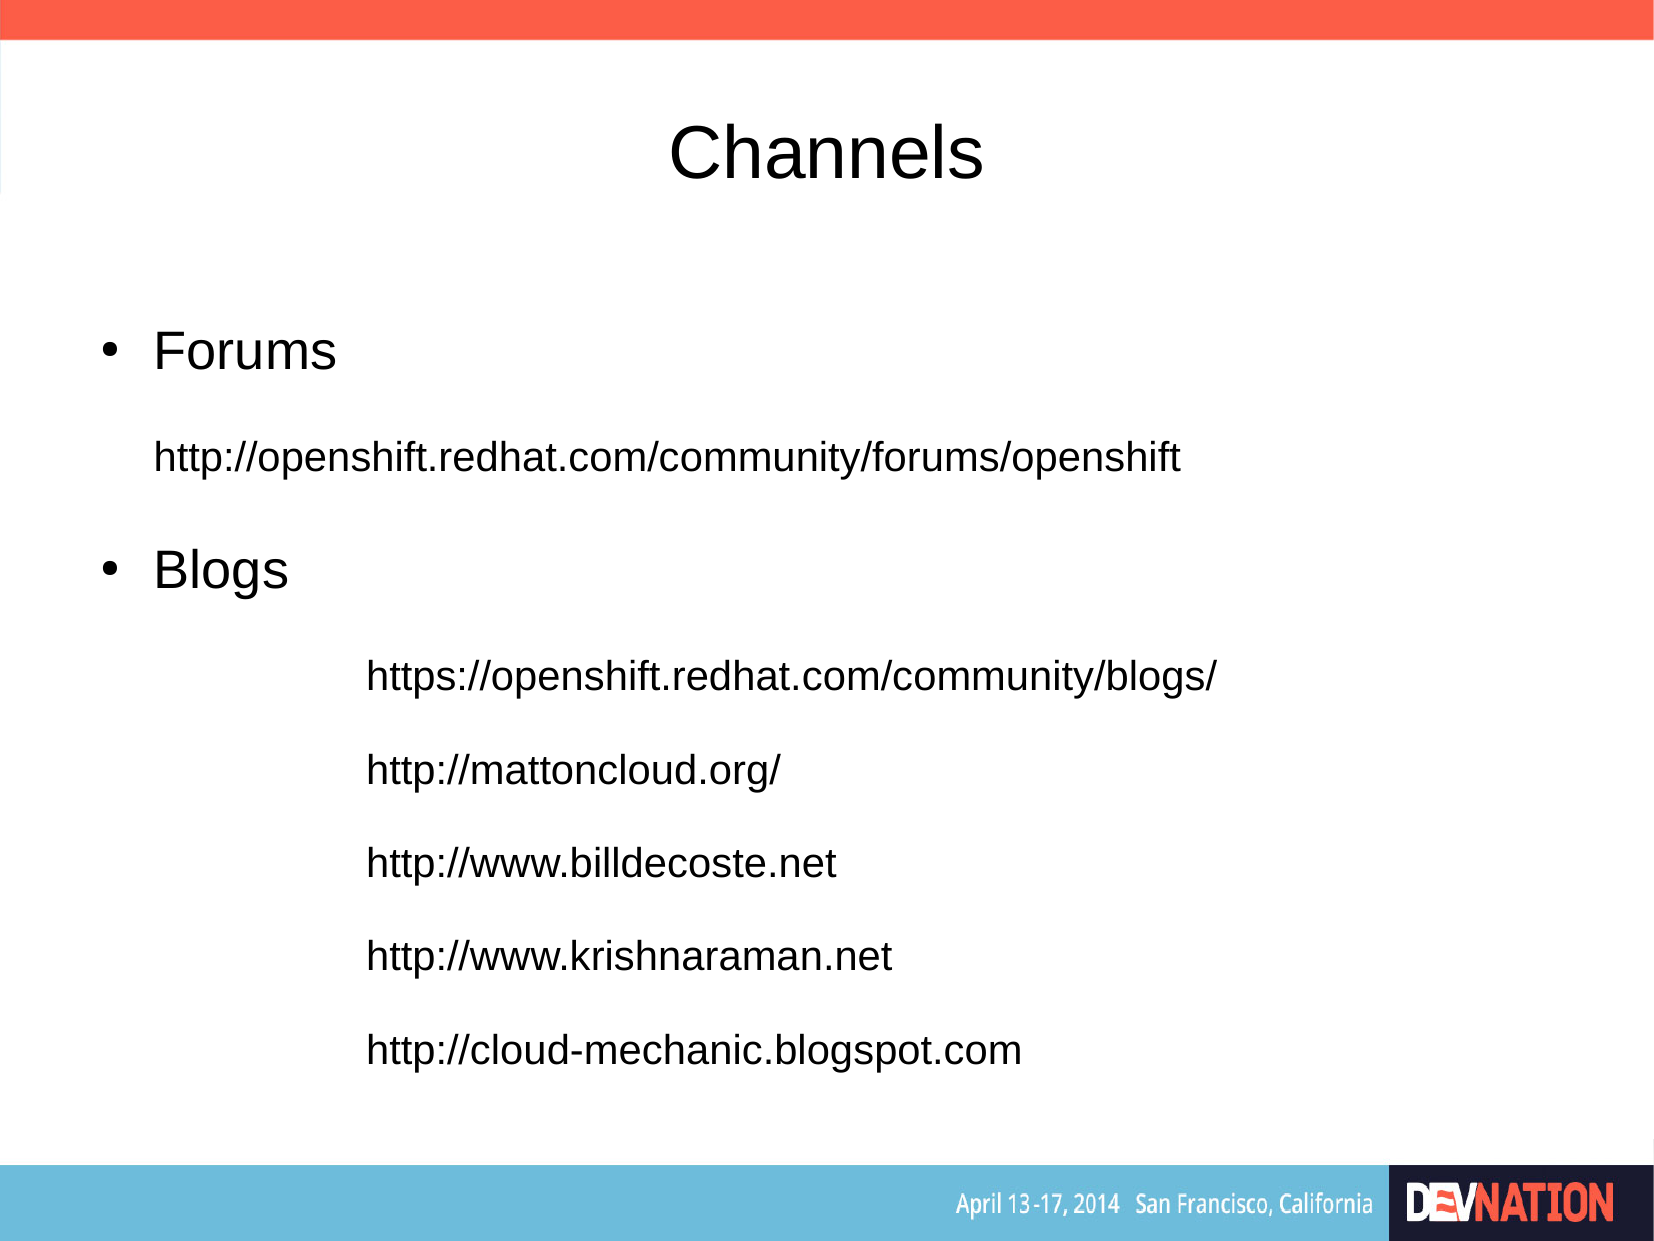

# Channels
Forums
http://openshift.redhat.com/community/forums/openshift
Blogs
https://openshift.redhat.com/community/blogs/
http://mattoncloud.org/
http://www.billdecoste.net
http://www.krishnaraman.net
http://cloud-mechanic.blogspot.com